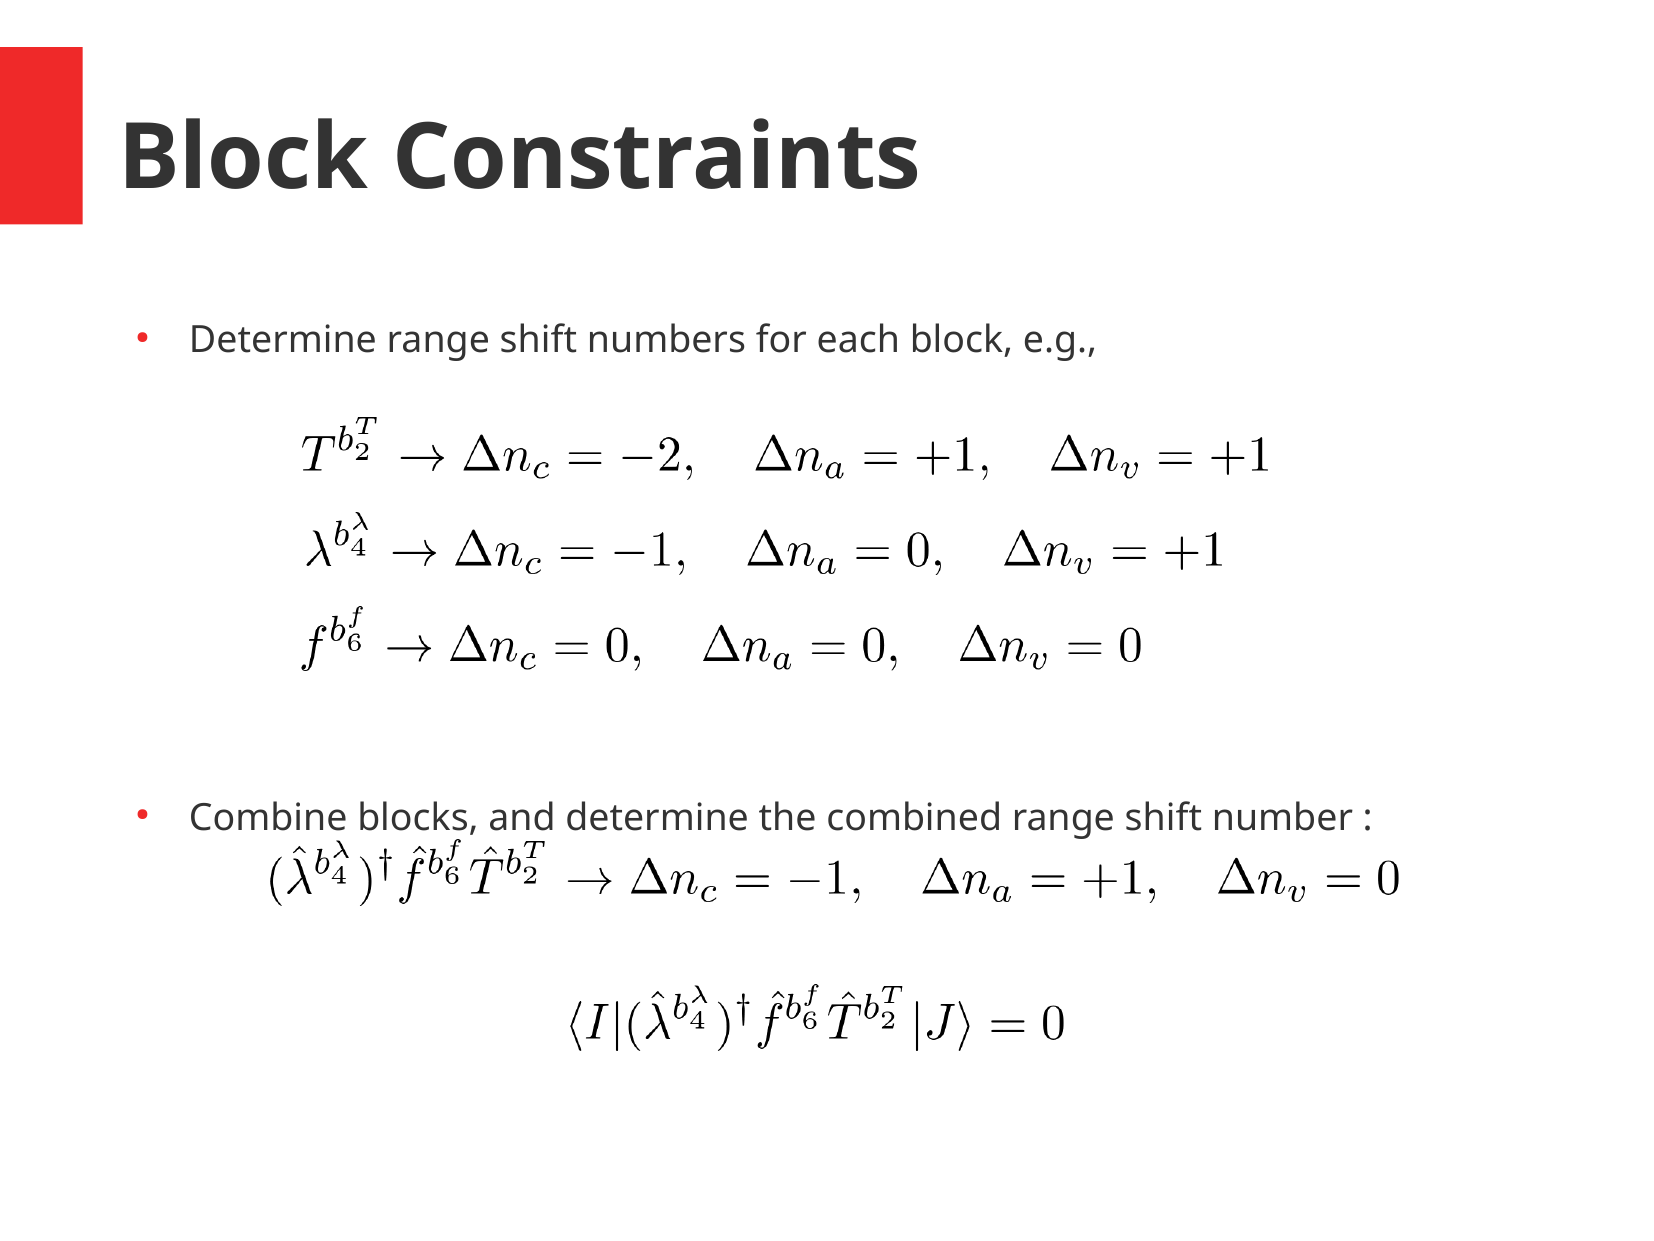

# Block Constraints
Determine range shift numbers for each block, e.g.,
Combine blocks, and determine the combined range shift number :